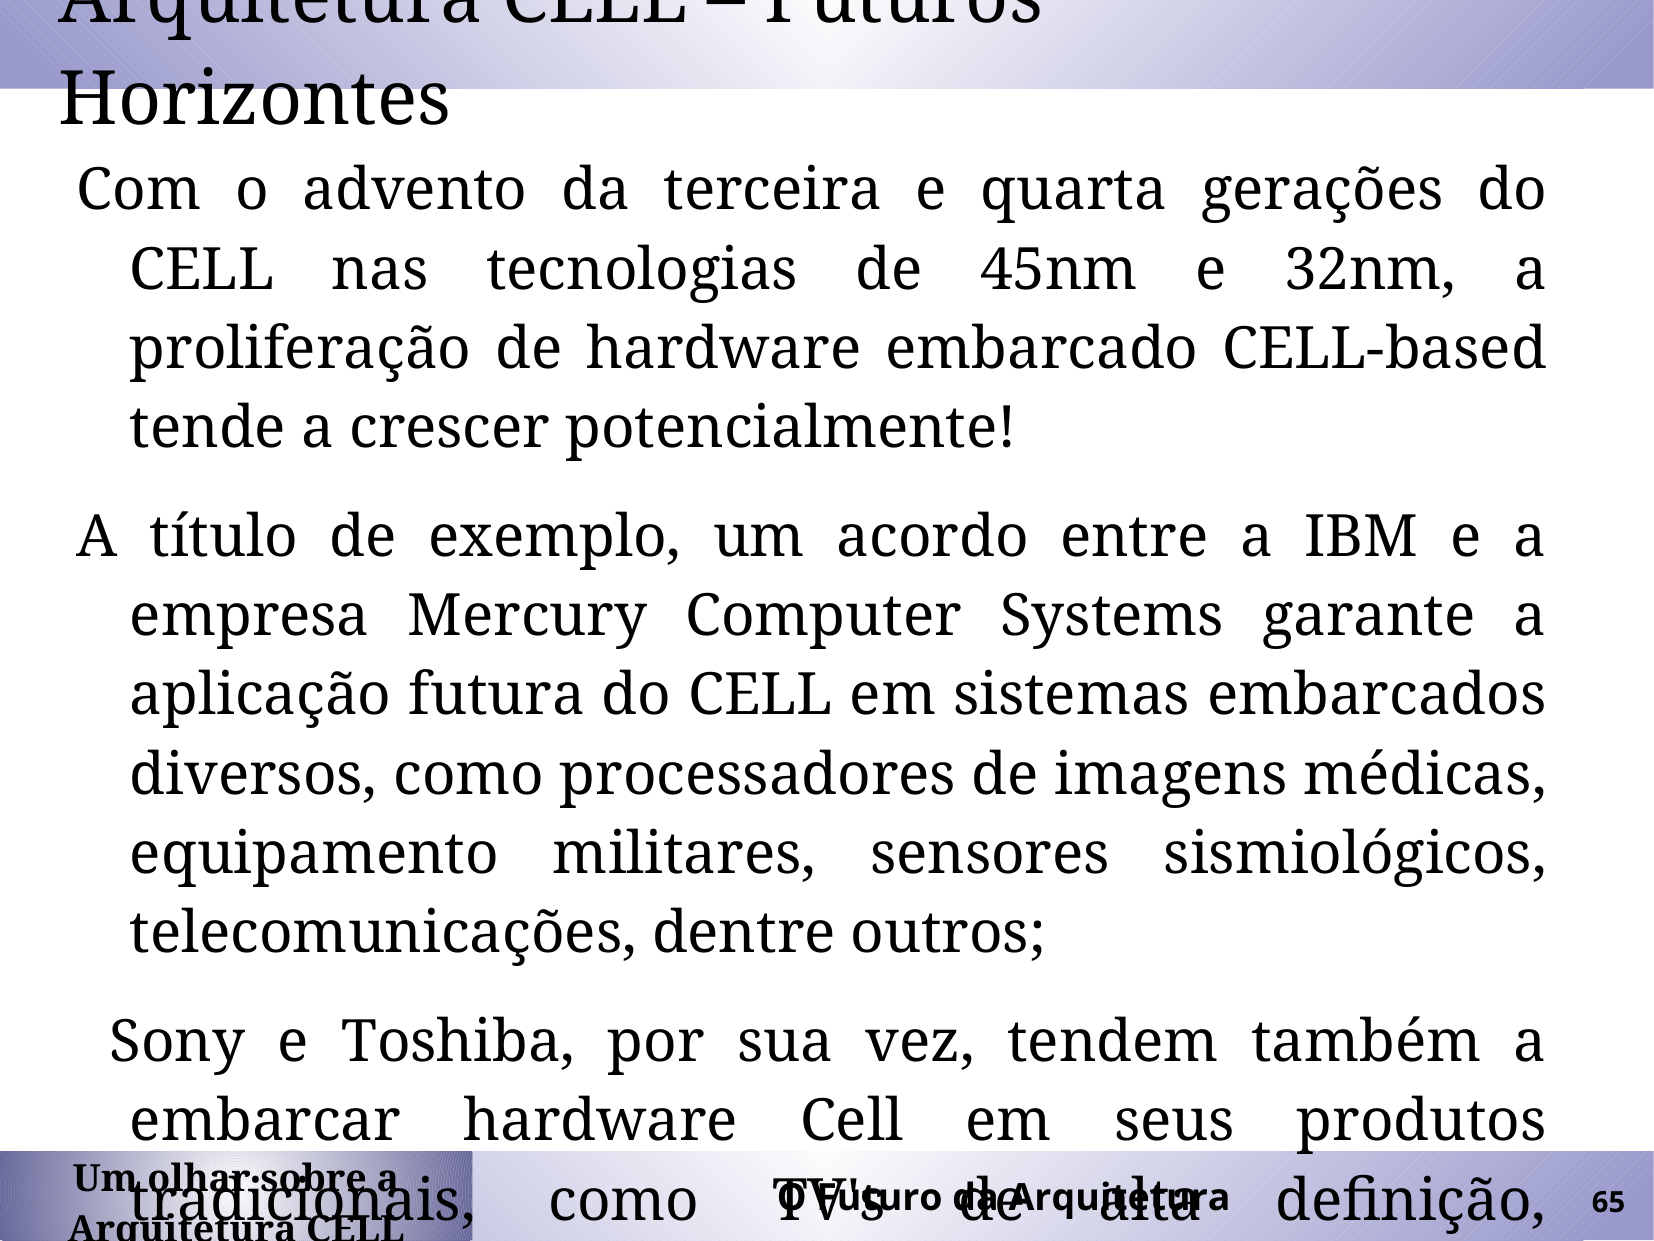

# Arquitetura CELL – Futuros Horizontes
Com o advento da terceira e quarta gerações do CELL nas tecnologias de 45nm e 32nm, a proliferação de hardware embarcado CELL-based tende a crescer potencialmente!
A título de exemplo, um acordo entre a IBM e a empresa Mercury Computer Systems garante a aplicação futura do CELL em sistemas embarcados diversos, como processadores de imagens médicas, equipamento militares, sensores sismiológicos, telecomunicações, dentre outros;
 Sony e Toshiba, por sua vez, tendem também a embarcar hardware Cell em seus produtos tradicionais, como TV's de alta definição, Microsystems, Máquinas Fotográficas, Celulares, aparelhos Blue-ray, dentre diversos outros;
Para o futuro, podemos esperar ainda mais aplicações compatíveis com os recursos oferecidos pela arquitetura CELL;
O Futuro da Arquitetura
65